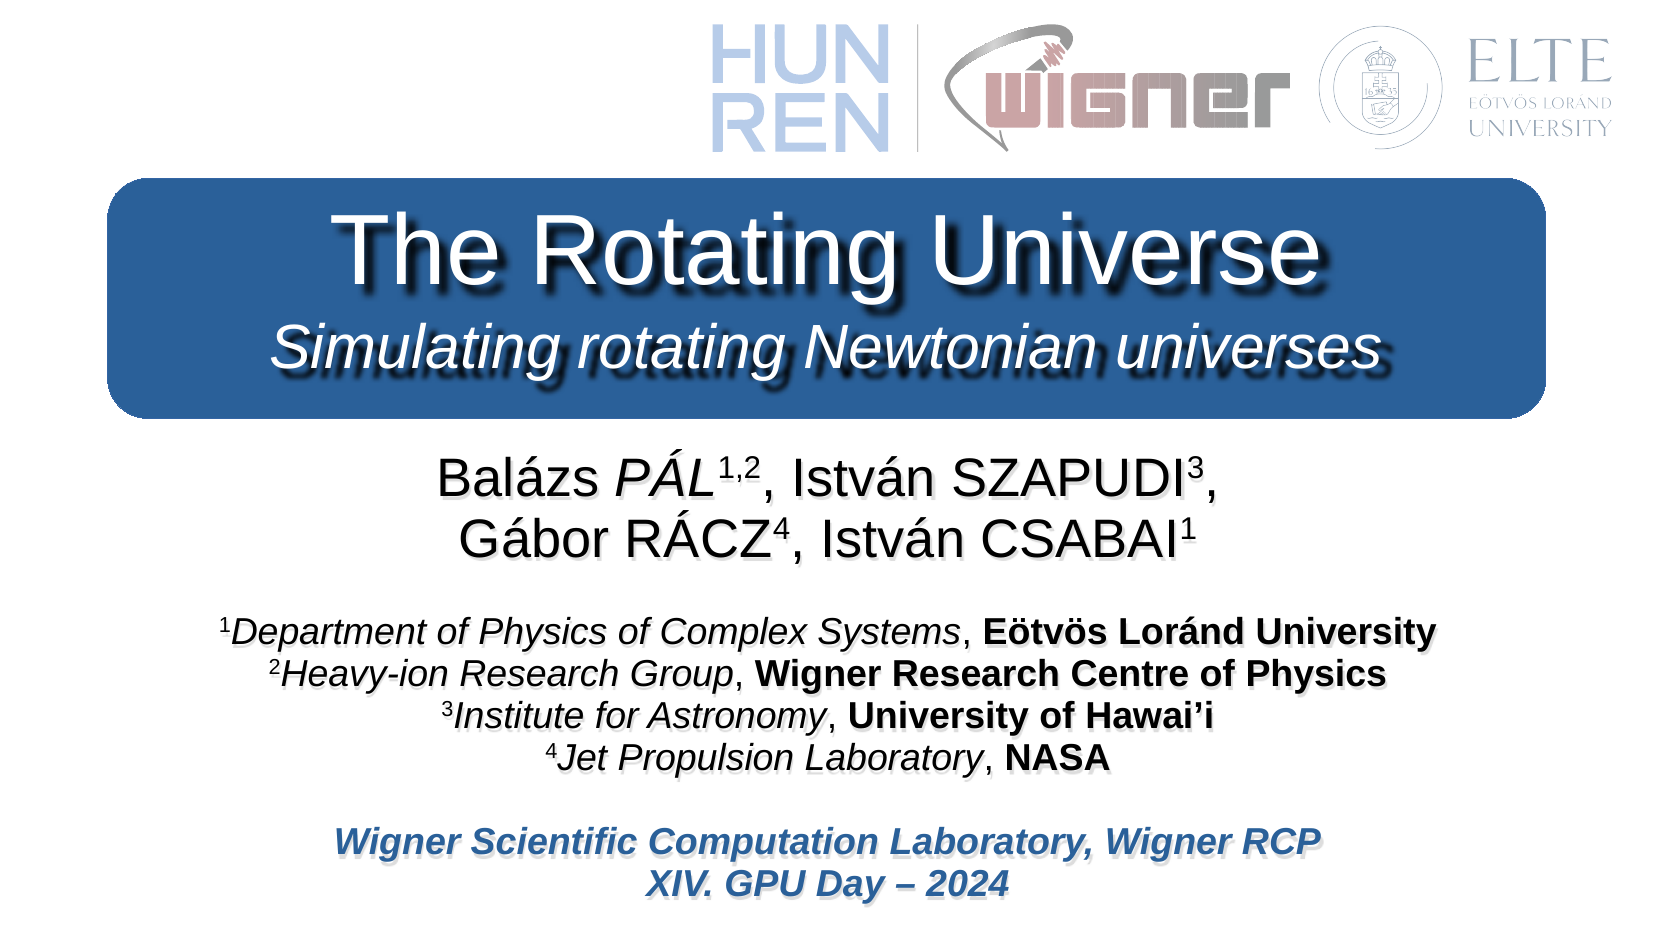

# The Rotating Universe
Simulating rotating Newtonian universes
Balázs PÁL1,2, István SZAPUDI3,
Gábor RÁCZ4, István CSABAI1
1Department of Physics of Complex Systems, Eötvös Loránd University
2Heavy-ion Research Group, Wigner Research Centre of Physics
3Institute for Astronomy, University of Hawai’i
4Jet Propulsion Laboratory, NASA
Wigner Scientific Computation Laboratory, Wigner RCP
XIV. GPU Day – 2024